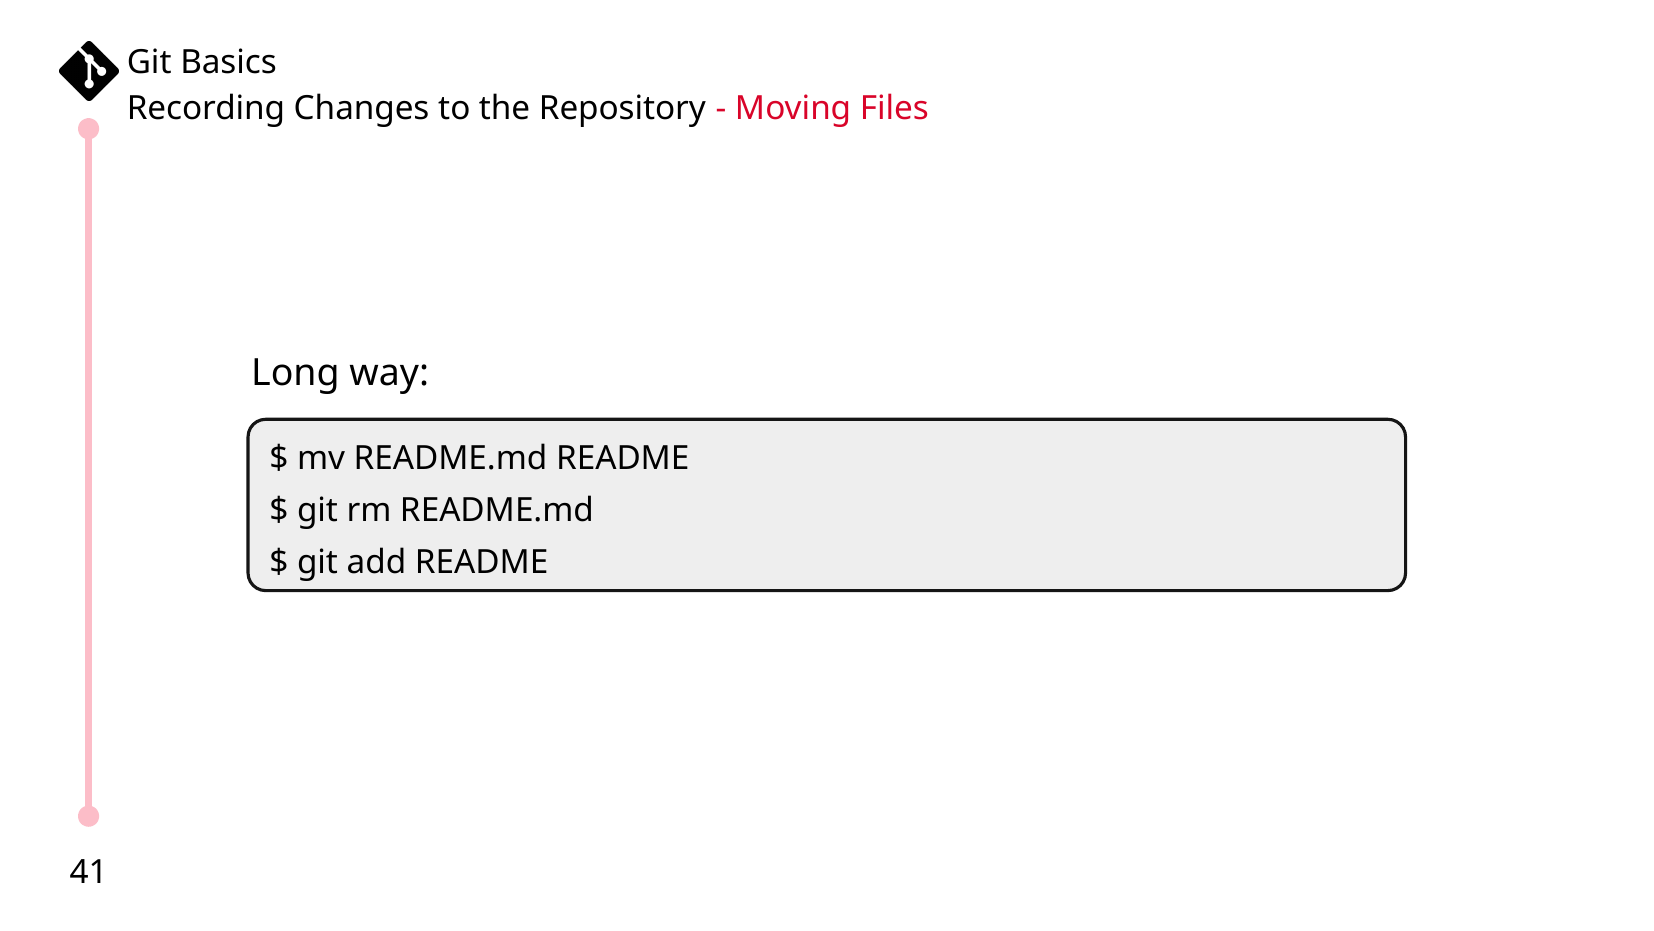

Git Basics
Recording Changes to the Repository - Moving Files
Long way:
$ mv README.md README
$ git rm README.md
$ git add README
41